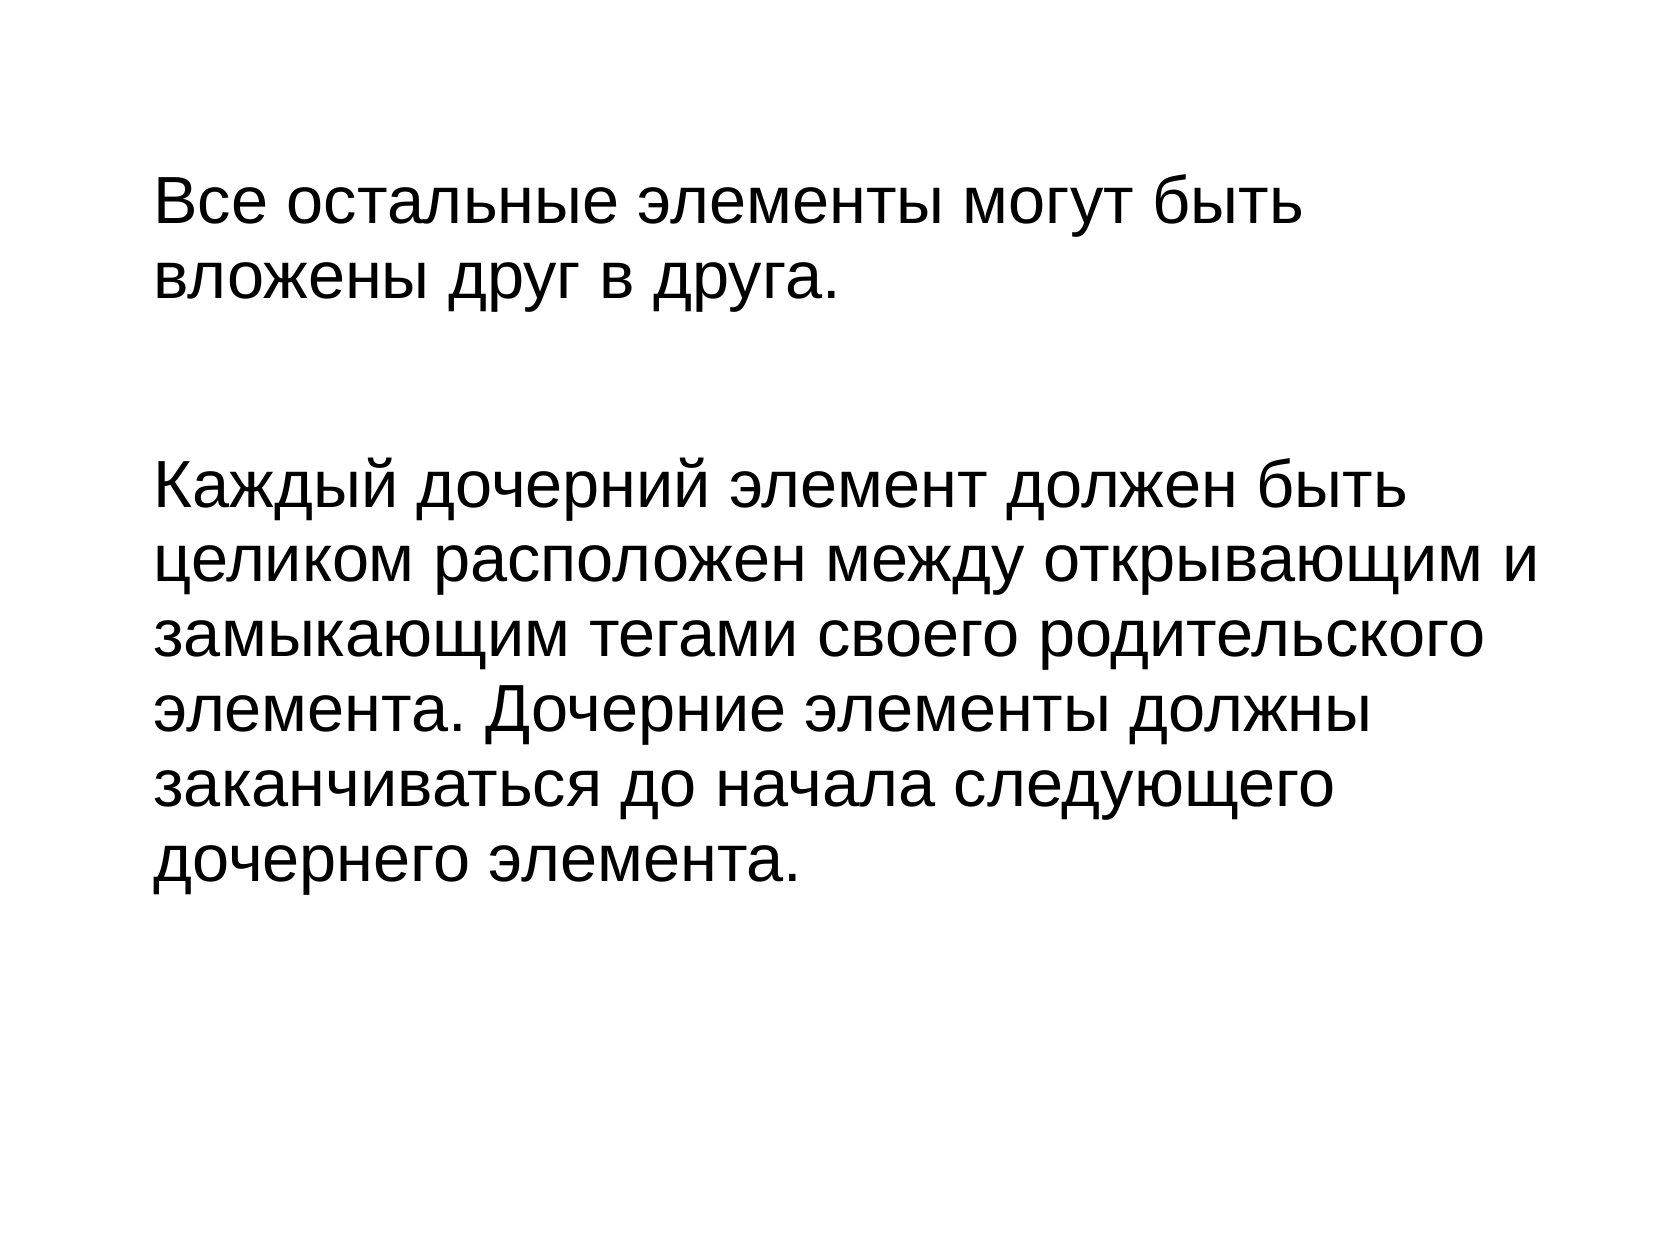

# Все остальные элементы могут быть вложены друг в друга.
Каждый дочерний элемент должен быть целиком расположен между открывающим и замыкающим тегами своего родительского элемента. Дочерние элементы должны заканчиваться до начала следующего дочернего элемента.